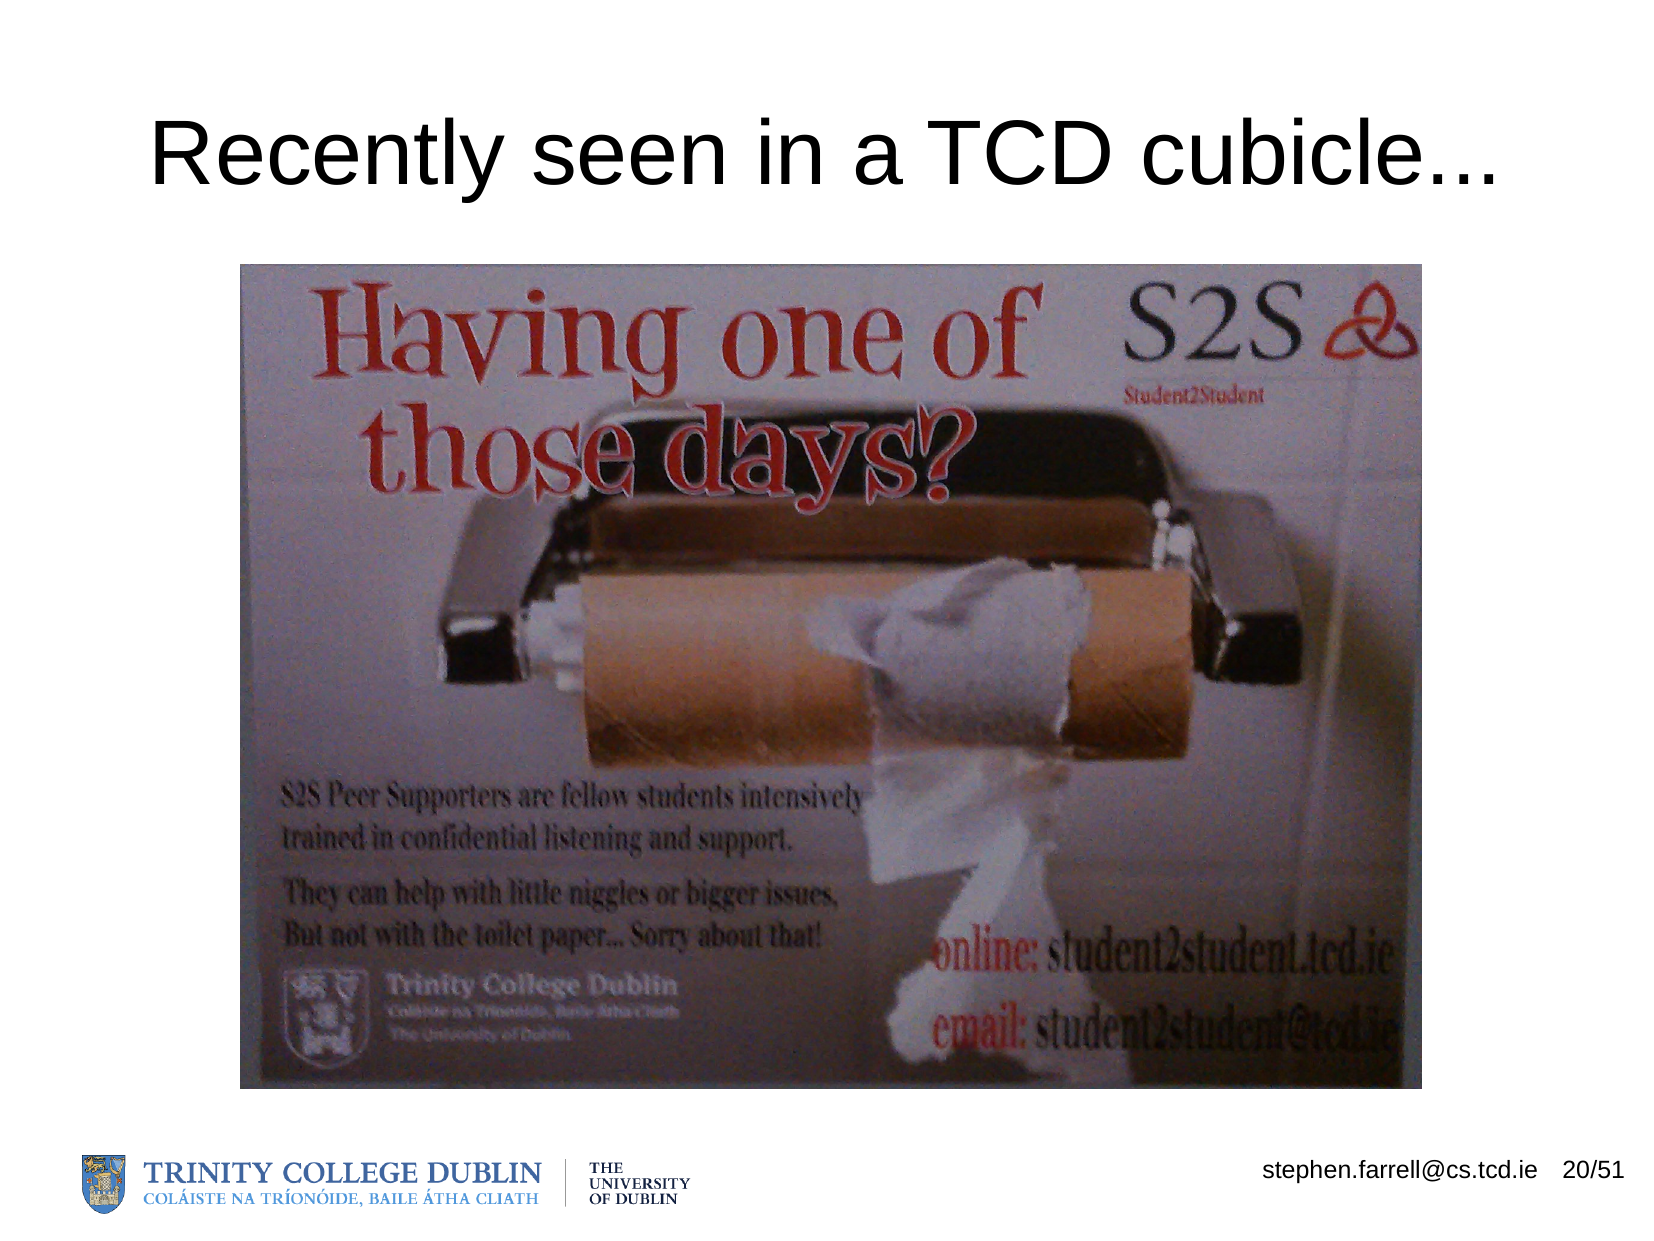

# Recently seen in a TCD cubicle...